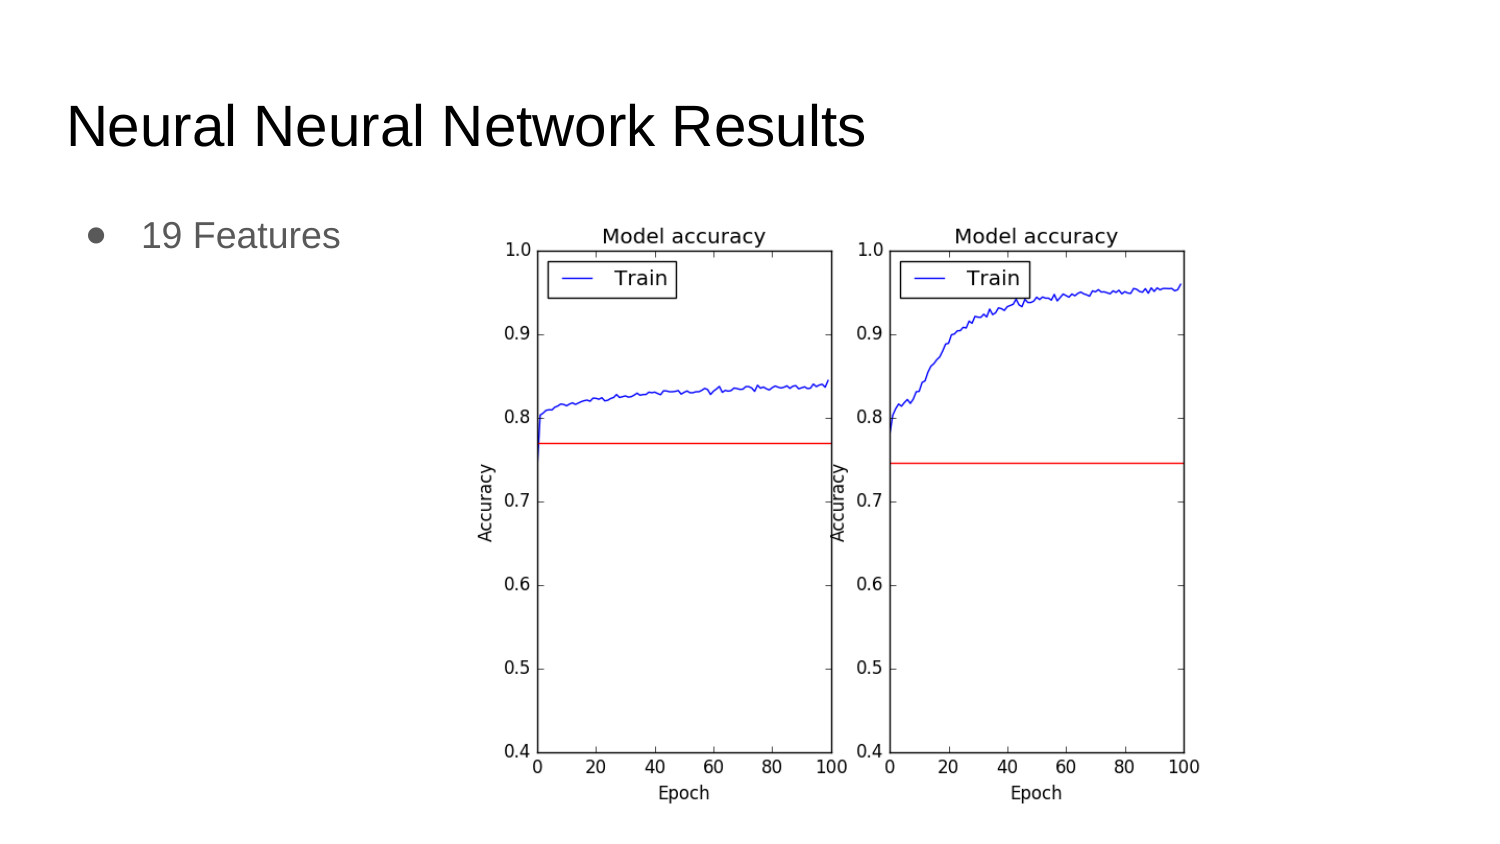

# Neural Neural Network Results
19 Features